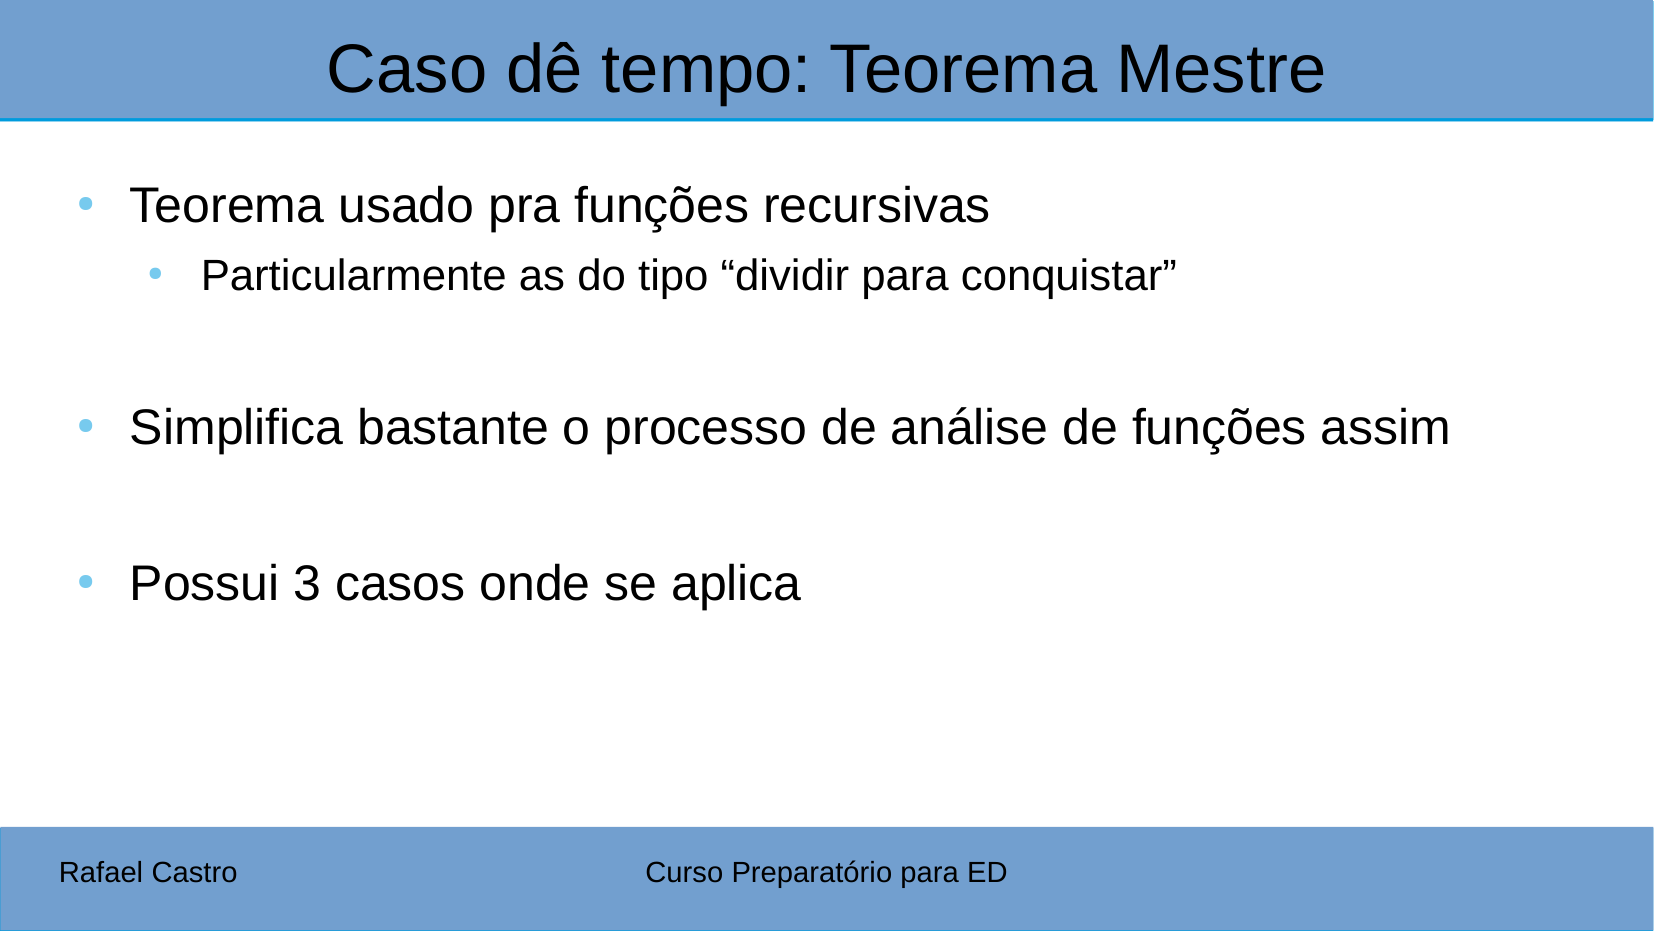

# Caso dê tempo: Teorema Mestre
Teorema usado pra funções recursivas
Particularmente as do tipo “dividir para conquistar”
Simplifica bastante o processo de análise de funções assim
Possui 3 casos onde se aplica
Curso Preparatório para ED